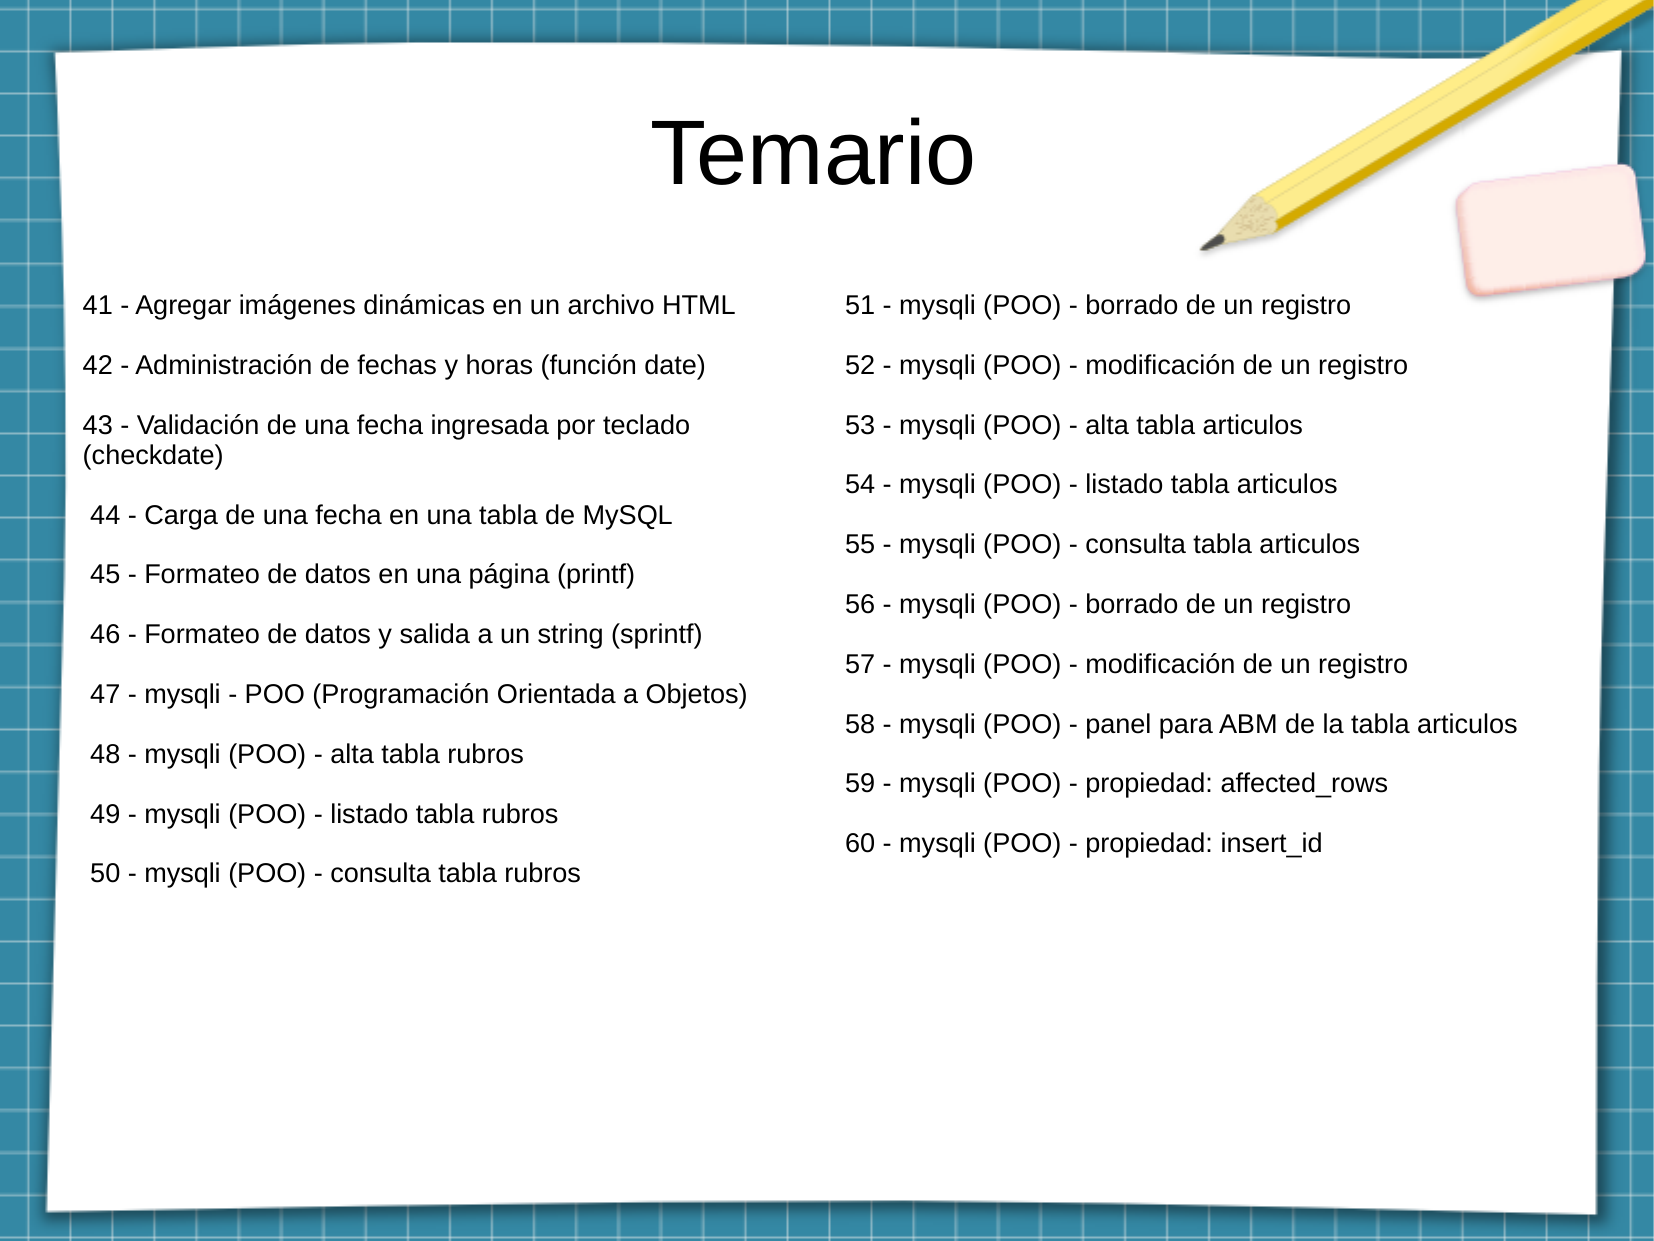

# Temario
41 - Agregar imágenes dinámicas en un archivo HTML
42 - Administración de fechas y horas (función date)
43 - Validación de una fecha ingresada por teclado (checkdate)
 44 - Carga de una fecha en una tabla de MySQL
 45 - Formateo de datos en una página (printf)
 46 - Formateo de datos y salida a un string (sprintf)
 47 - mysqli - POO (Programación Orientada a Objetos)
 48 - mysqli (POO) - alta tabla rubros
 49 - mysqli (POO) - listado tabla rubros
 50 - mysqli (POO) - consulta tabla rubros
51 - mysqli (POO) - borrado de un registro
52 - mysqli (POO) - modificación de un registro
53 - mysqli (POO) - alta tabla articulos
54 - mysqli (POO) - listado tabla articulos
55 - mysqli (POO) - consulta tabla articulos
56 - mysqli (POO) - borrado de un registro
57 - mysqli (POO) - modificación de un registro
58 - mysqli (POO) - panel para ABM de la tabla articulos
59 - mysqli (POO) - propiedad: affected_rows
60 - mysqli (POO) - propiedad: insert_id